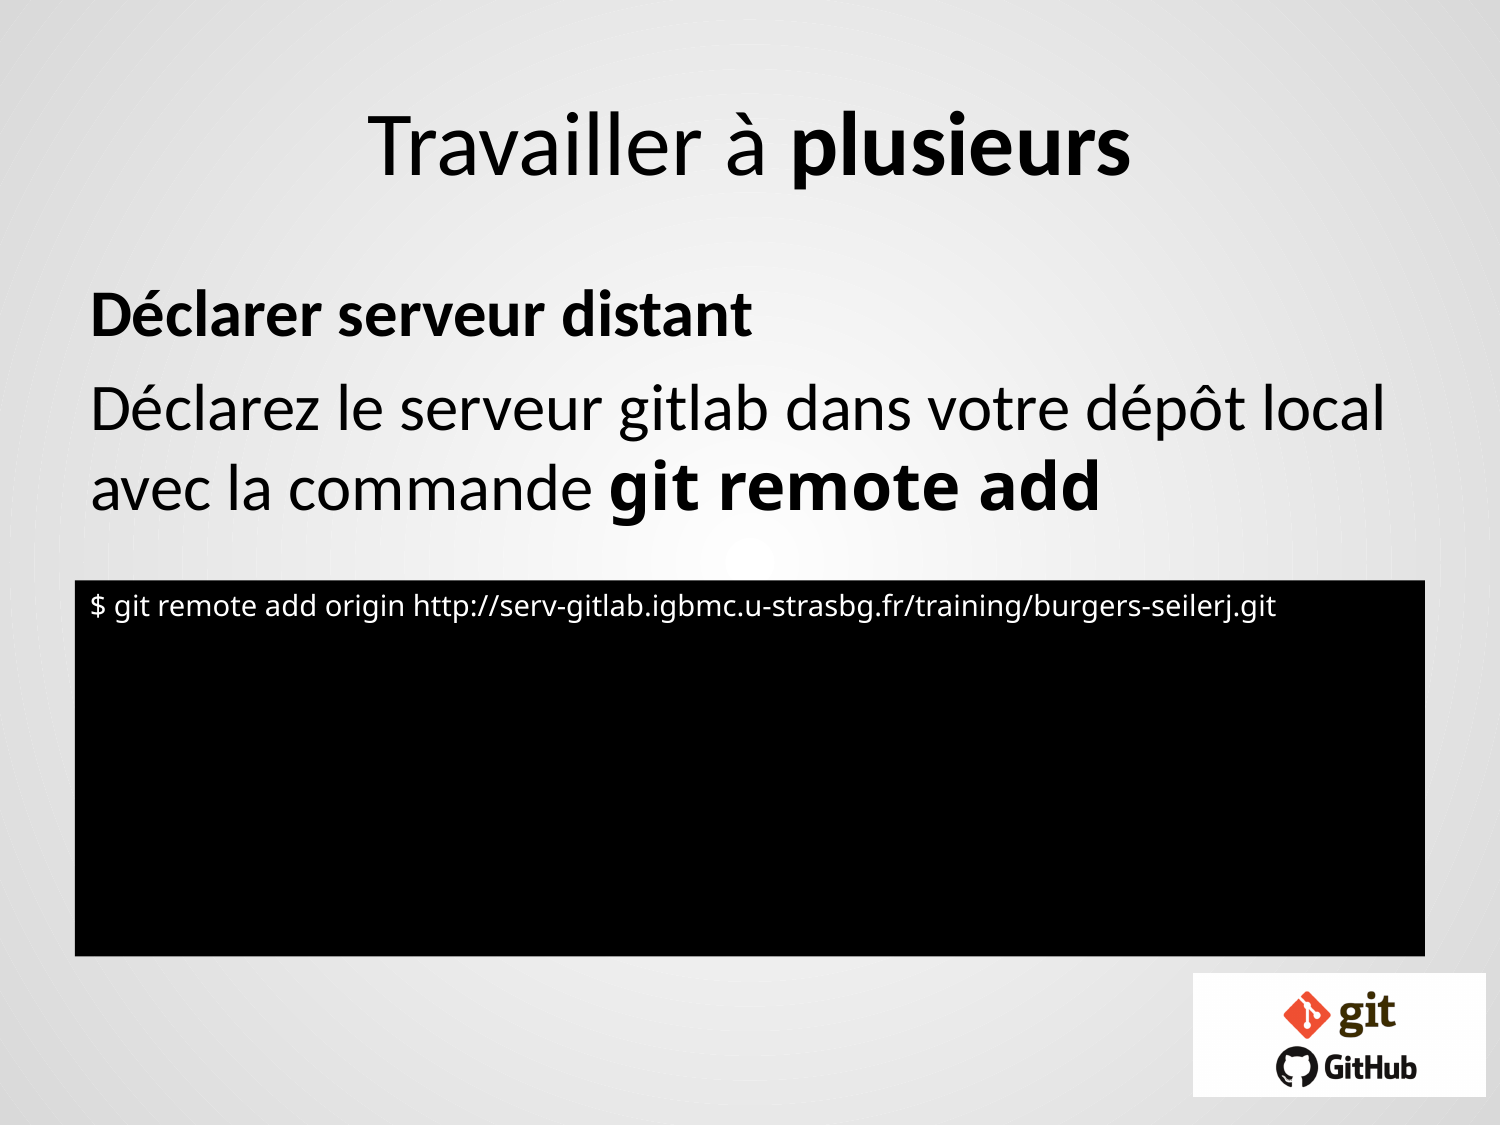

# Travailler à plusieurs
Déclarer serveur distant
Déclarez le serveur gitlab dans votre dépôt local avec la commande git remote add
$ git remote add origin http://serv-gitlab.igbmc.u-strasbg.fr/training/burgers-seilerj.git